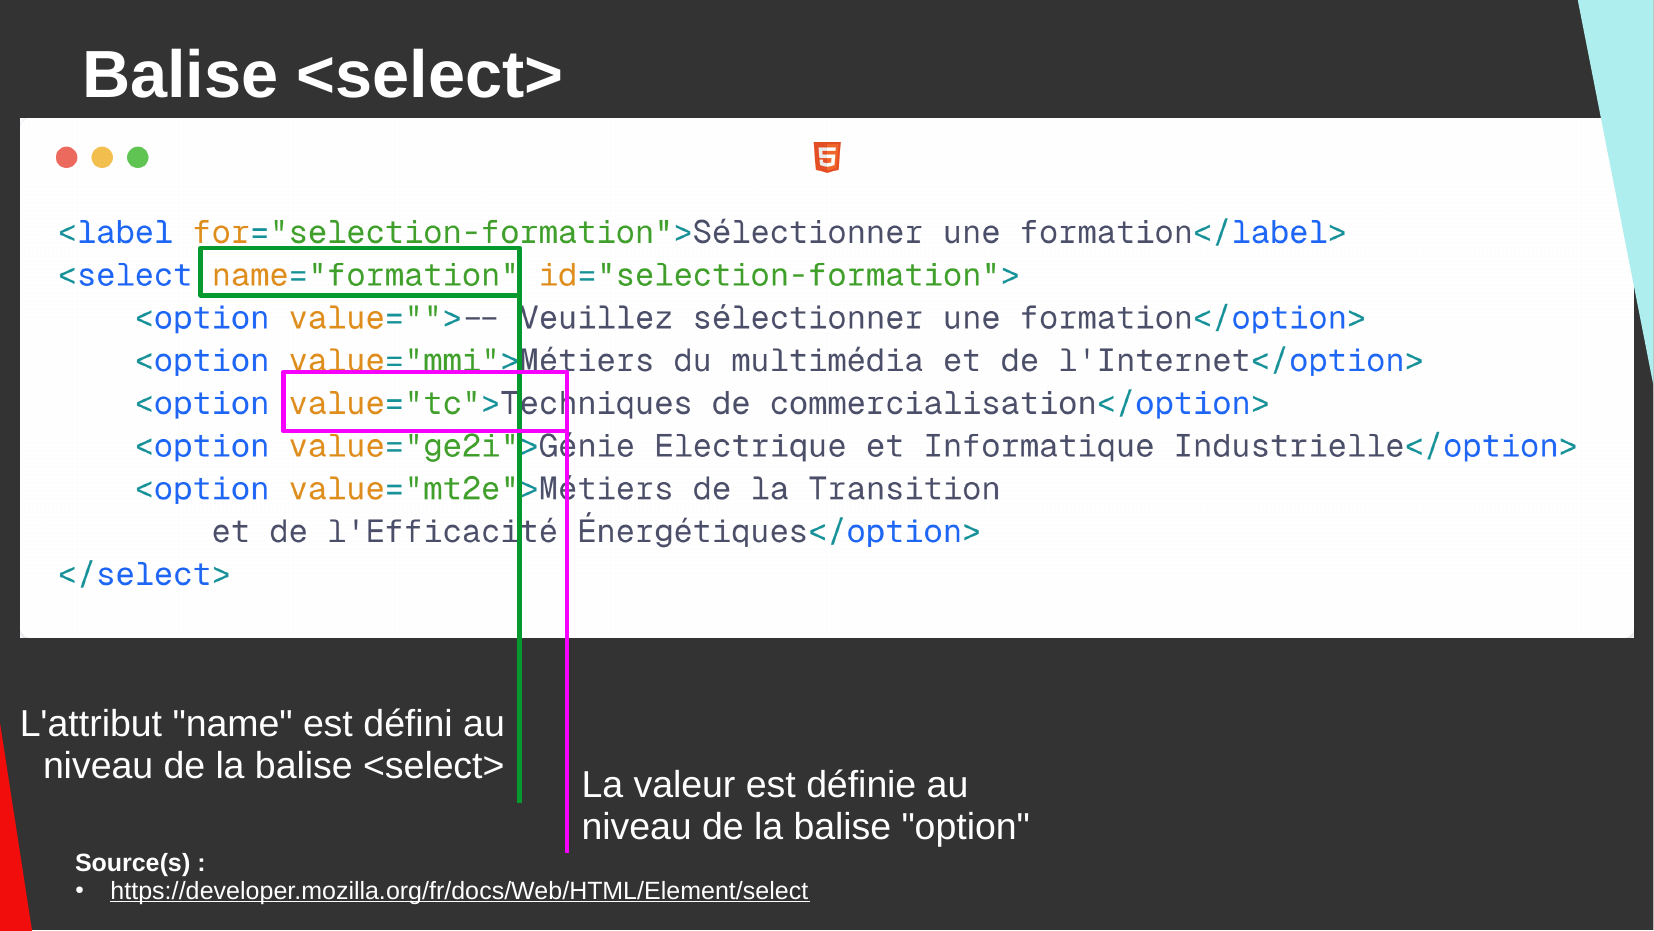

# Balise <select>
L'attribut "name" est défini au niveau de la balise <select>
La valeur est définie au niveau de la balise "option"
Source(s) :
https://developer.mozilla.org/fr/docs/Web/HTML/Element/select